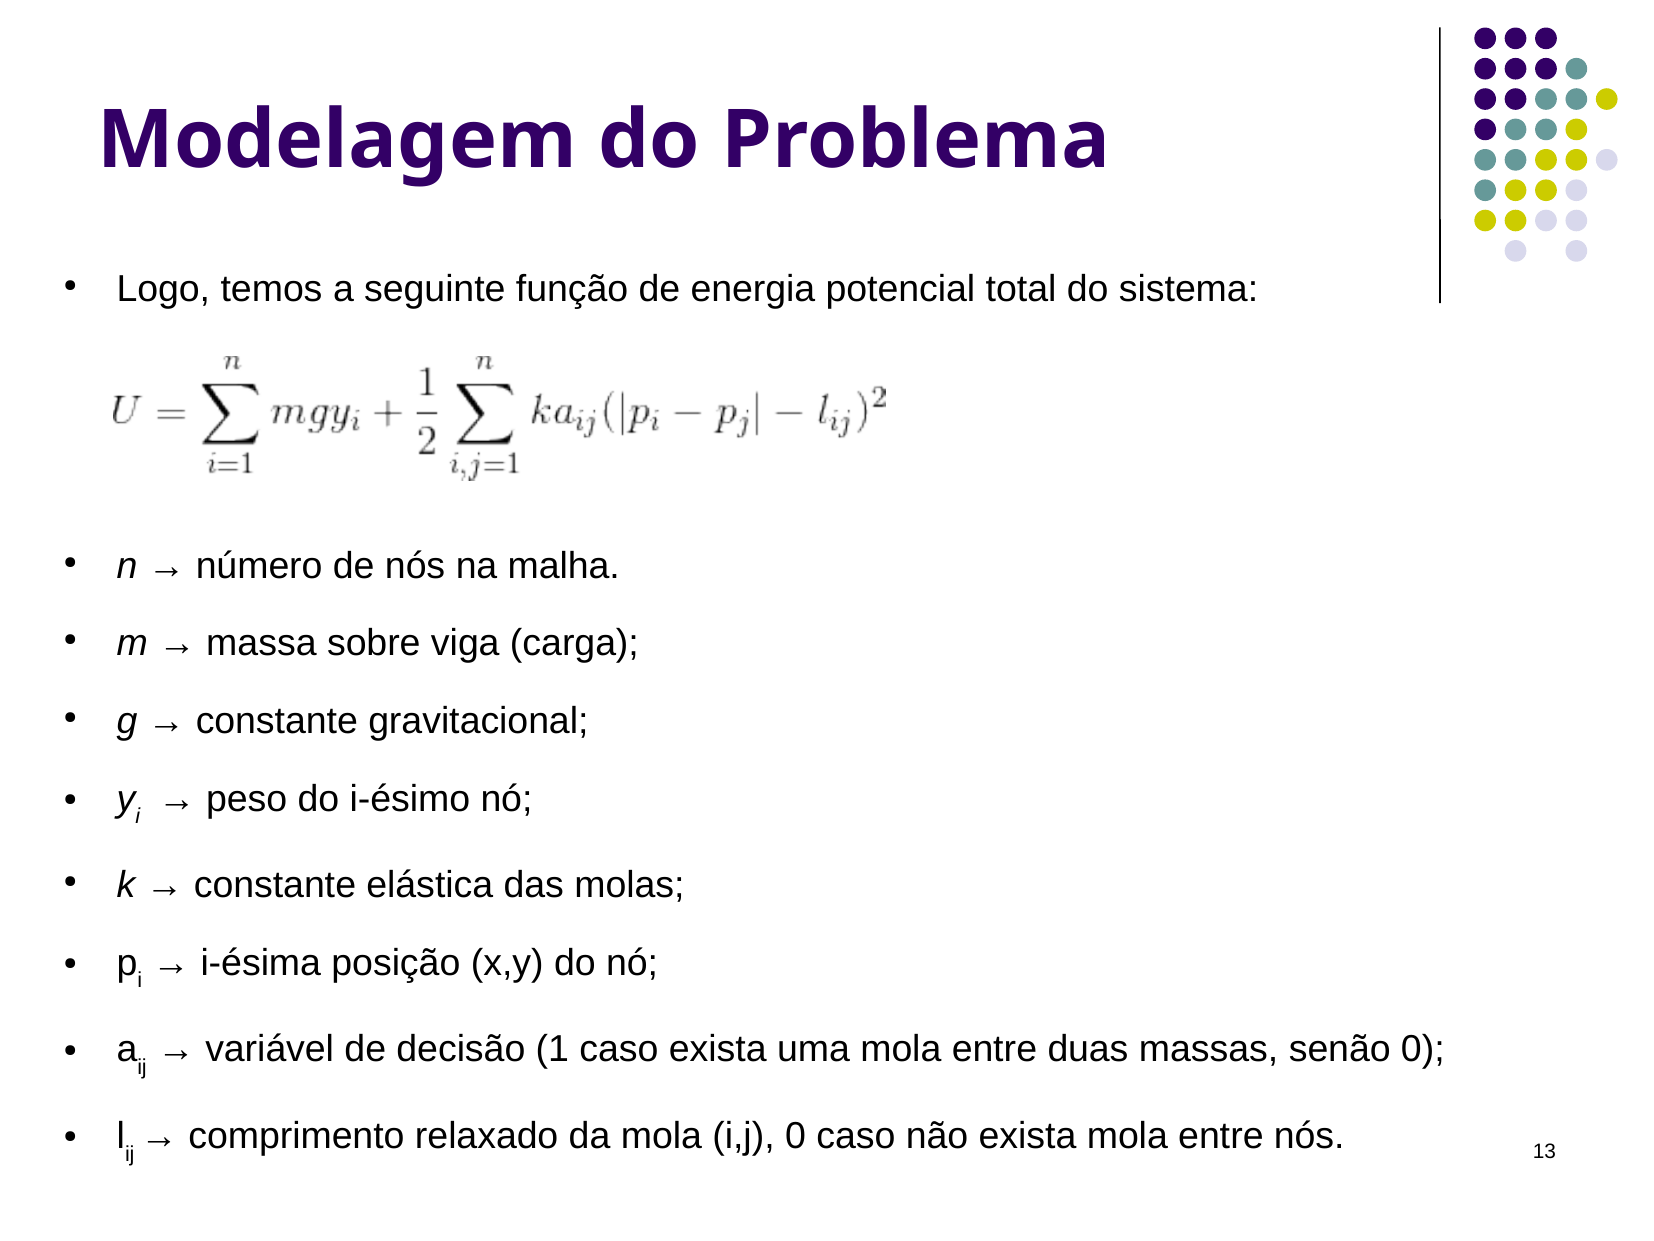

# Modelagem do Problema
Logo, temos a seguinte função de energia potencial total do sistema:
n → número de nós na malha.
m → massa sobre viga (carga);
g → constante gravitacional;
yi → peso do i-ésimo nó;
k → constante elástica das molas;
pi → i-ésima posição (x,y) do nó;
aij → variável de decisão (1 caso exista uma mola entre duas massas, senão 0);
lij → comprimento relaxado da mola (i,j), 0 caso não exista mola entre nós.